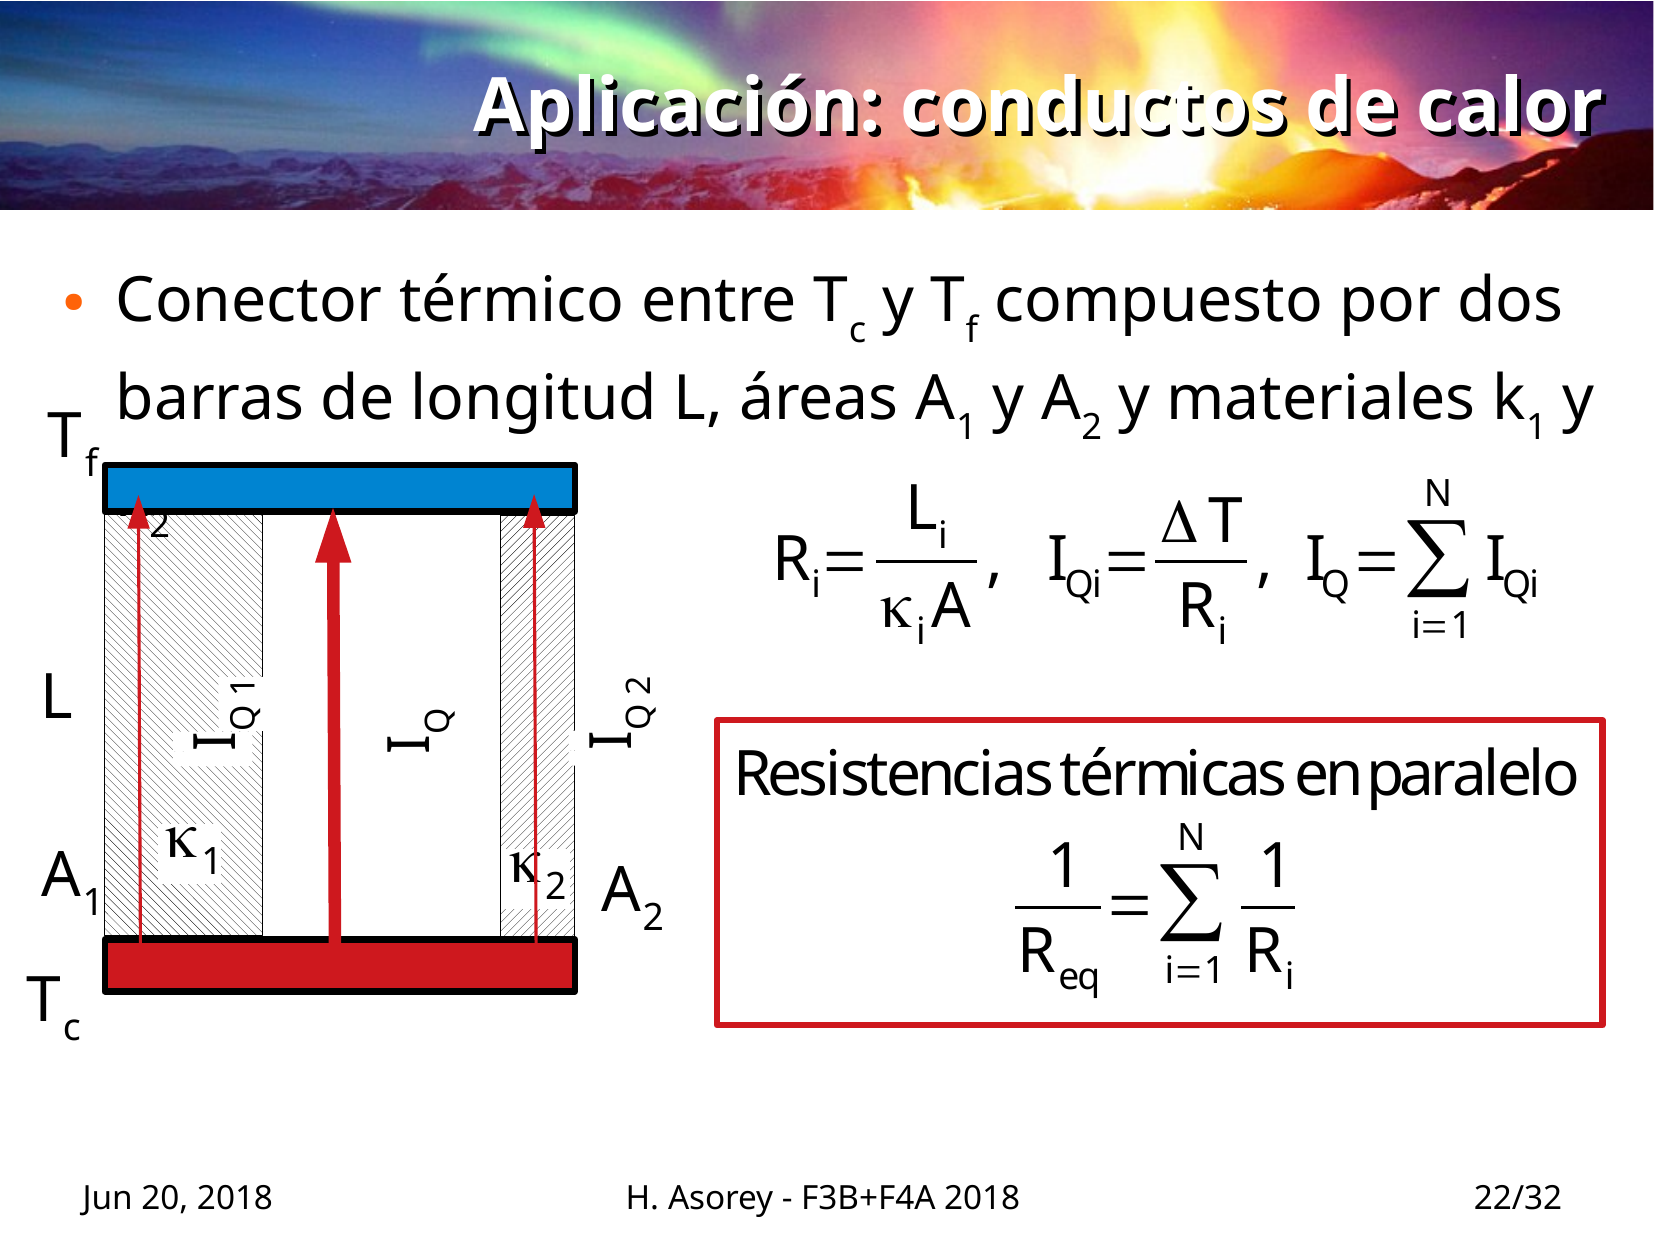

# Aplicación: conductos de calor
Conector térmico entre Tc y Tf compuesto por dos barras de longitud L, áreas A1 y A2 y materiales k1 y k2
 IQ 2
 IQ 1
 IQ
Jun 20, 2018
H. Asorey - F3B+F4A 2018
22